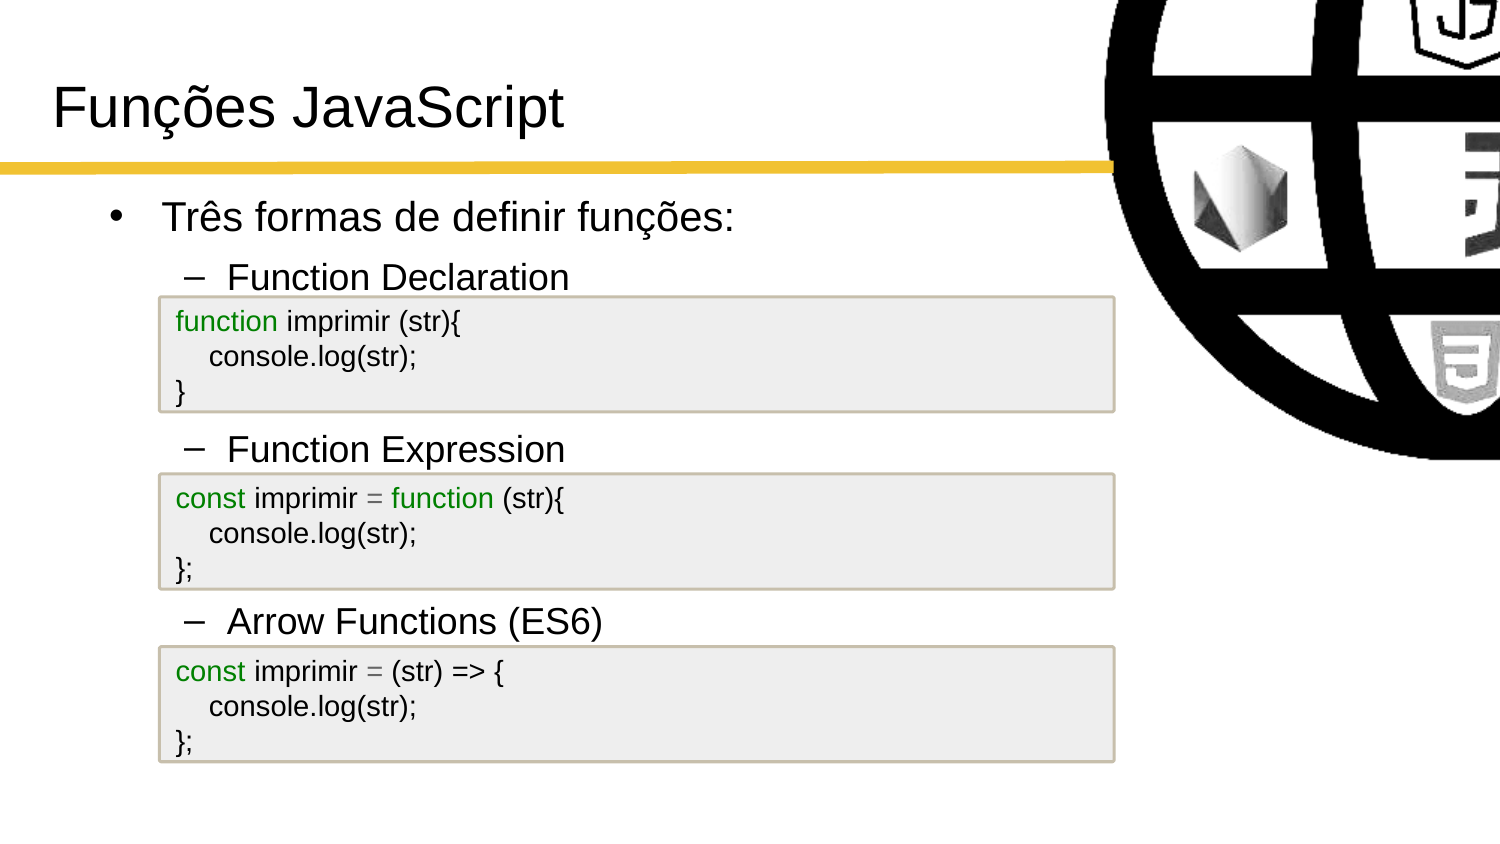

Funções JavaScript
Três formas de definir funções:
Function Declaration
function imprimir (str){
 console.log(str);
}
Function Expression
const imprimir = function (str){
 console.log(str);
};
Arrow Functions (ES6)
const imprimir = (str) => {
 console.log(str);
};